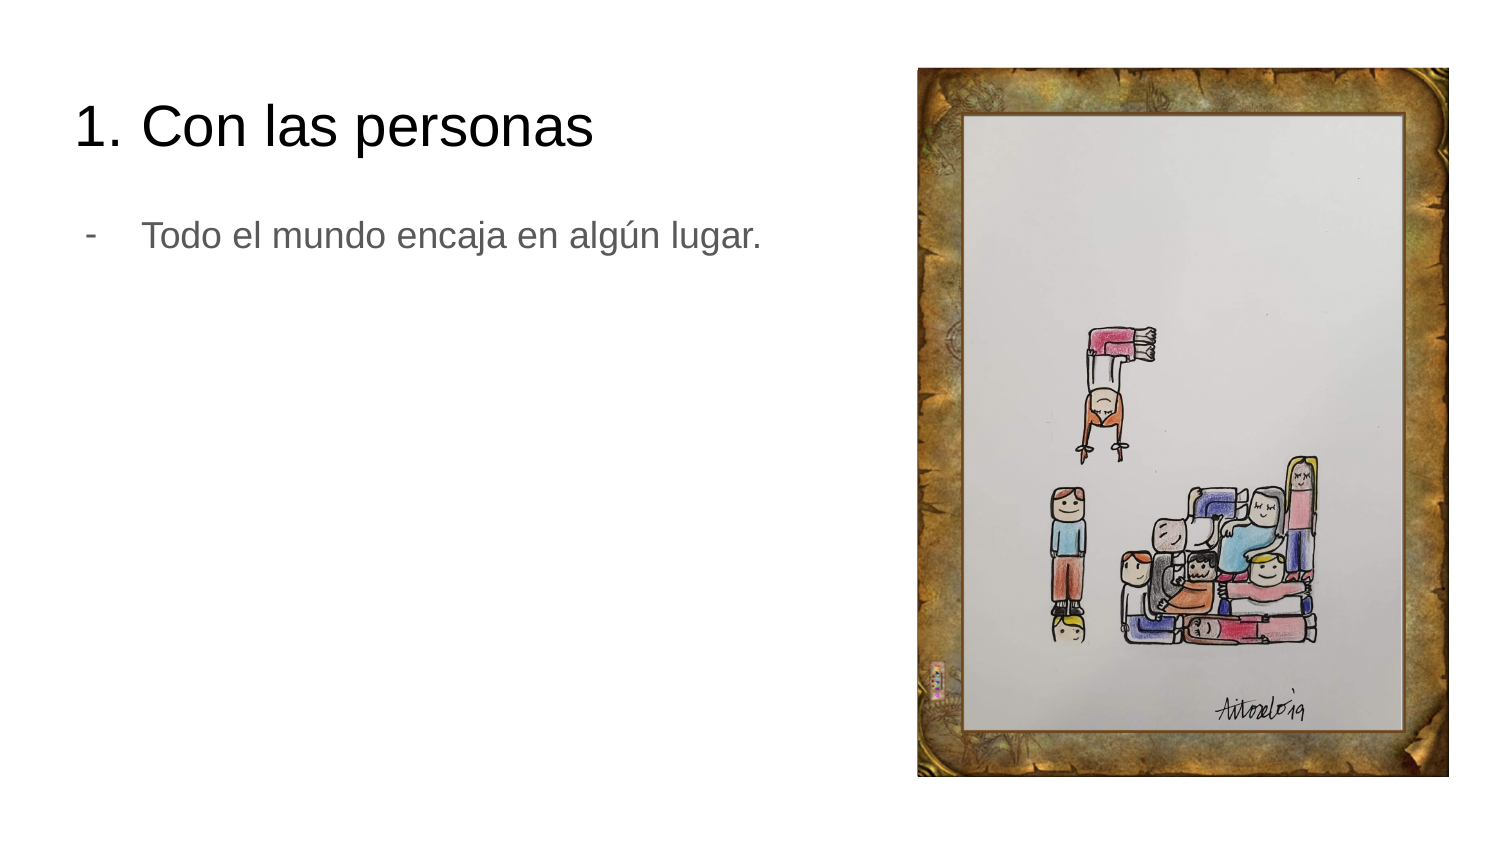

# Con las personas
Todo el mundo encaja en algún lugar.